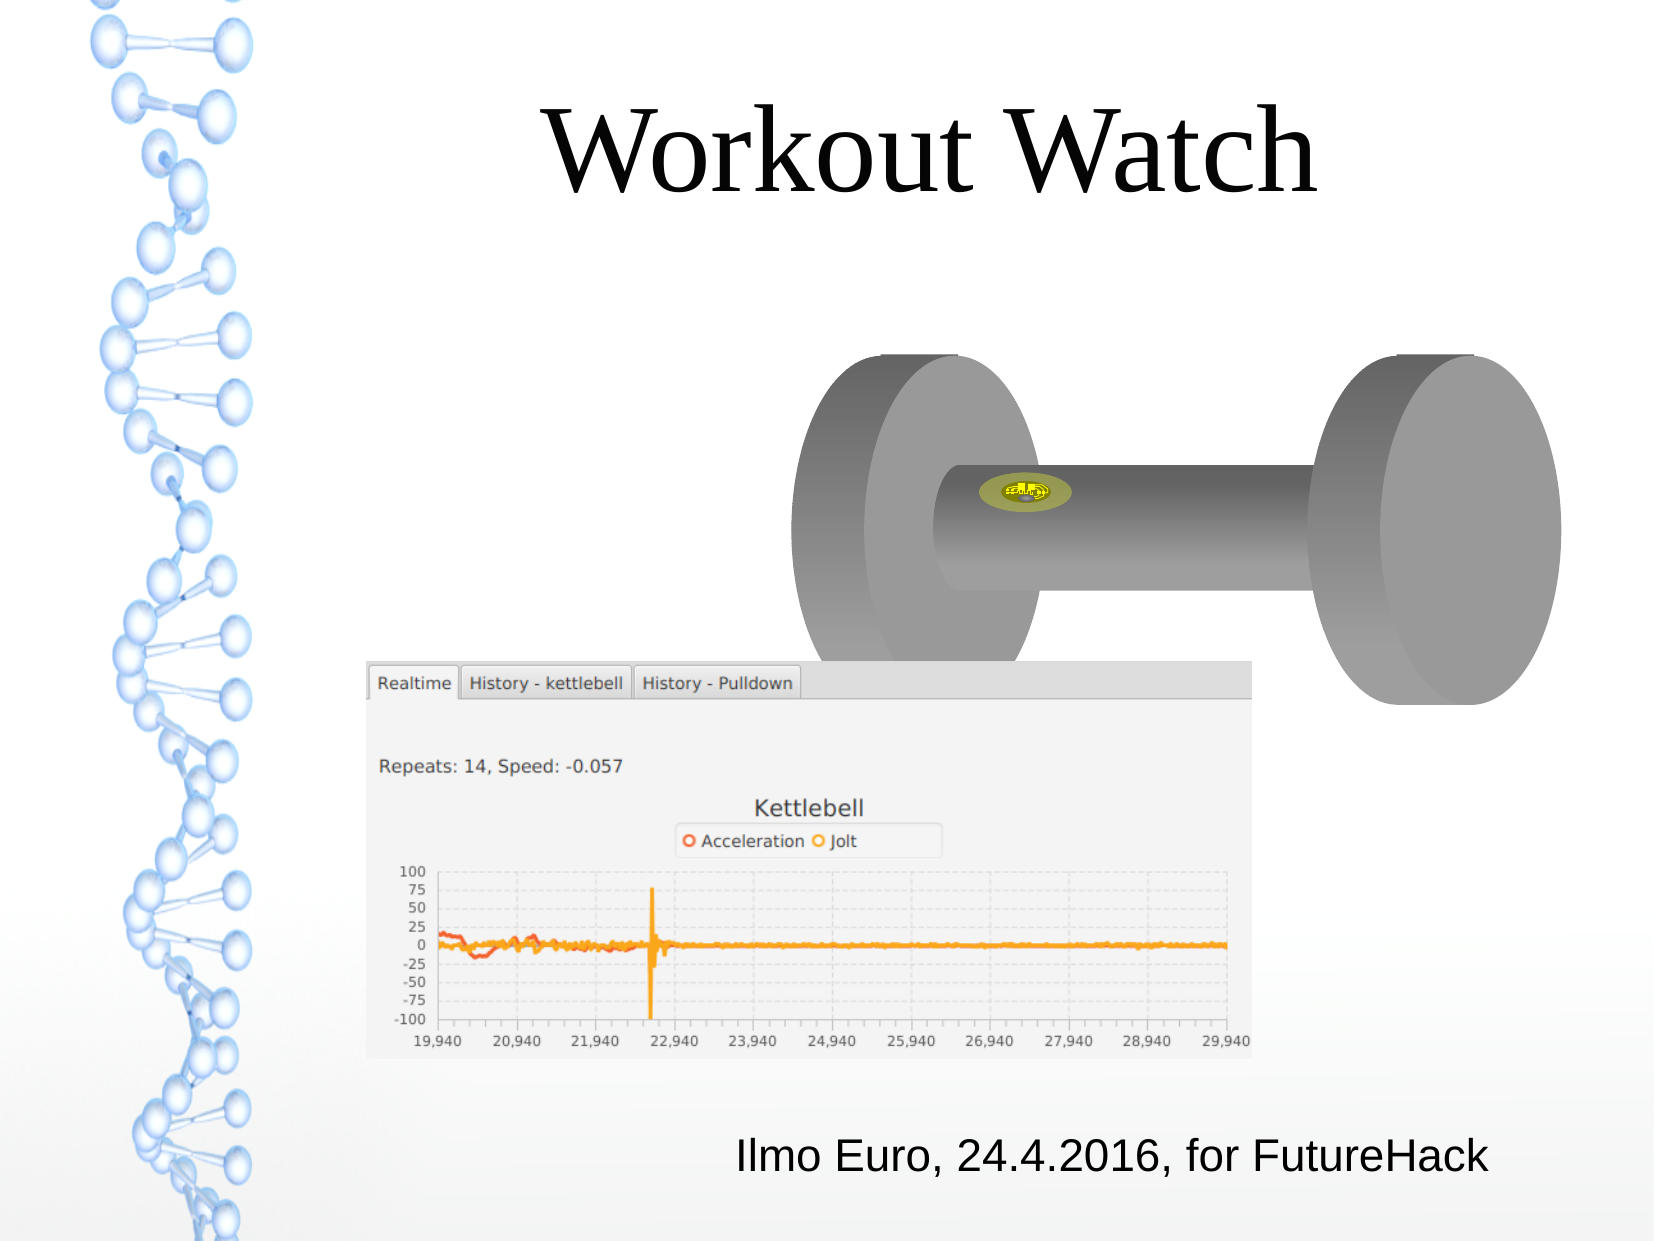

# Workout Watch
Ilmo Euro, 24.4.2016, for FutureHack